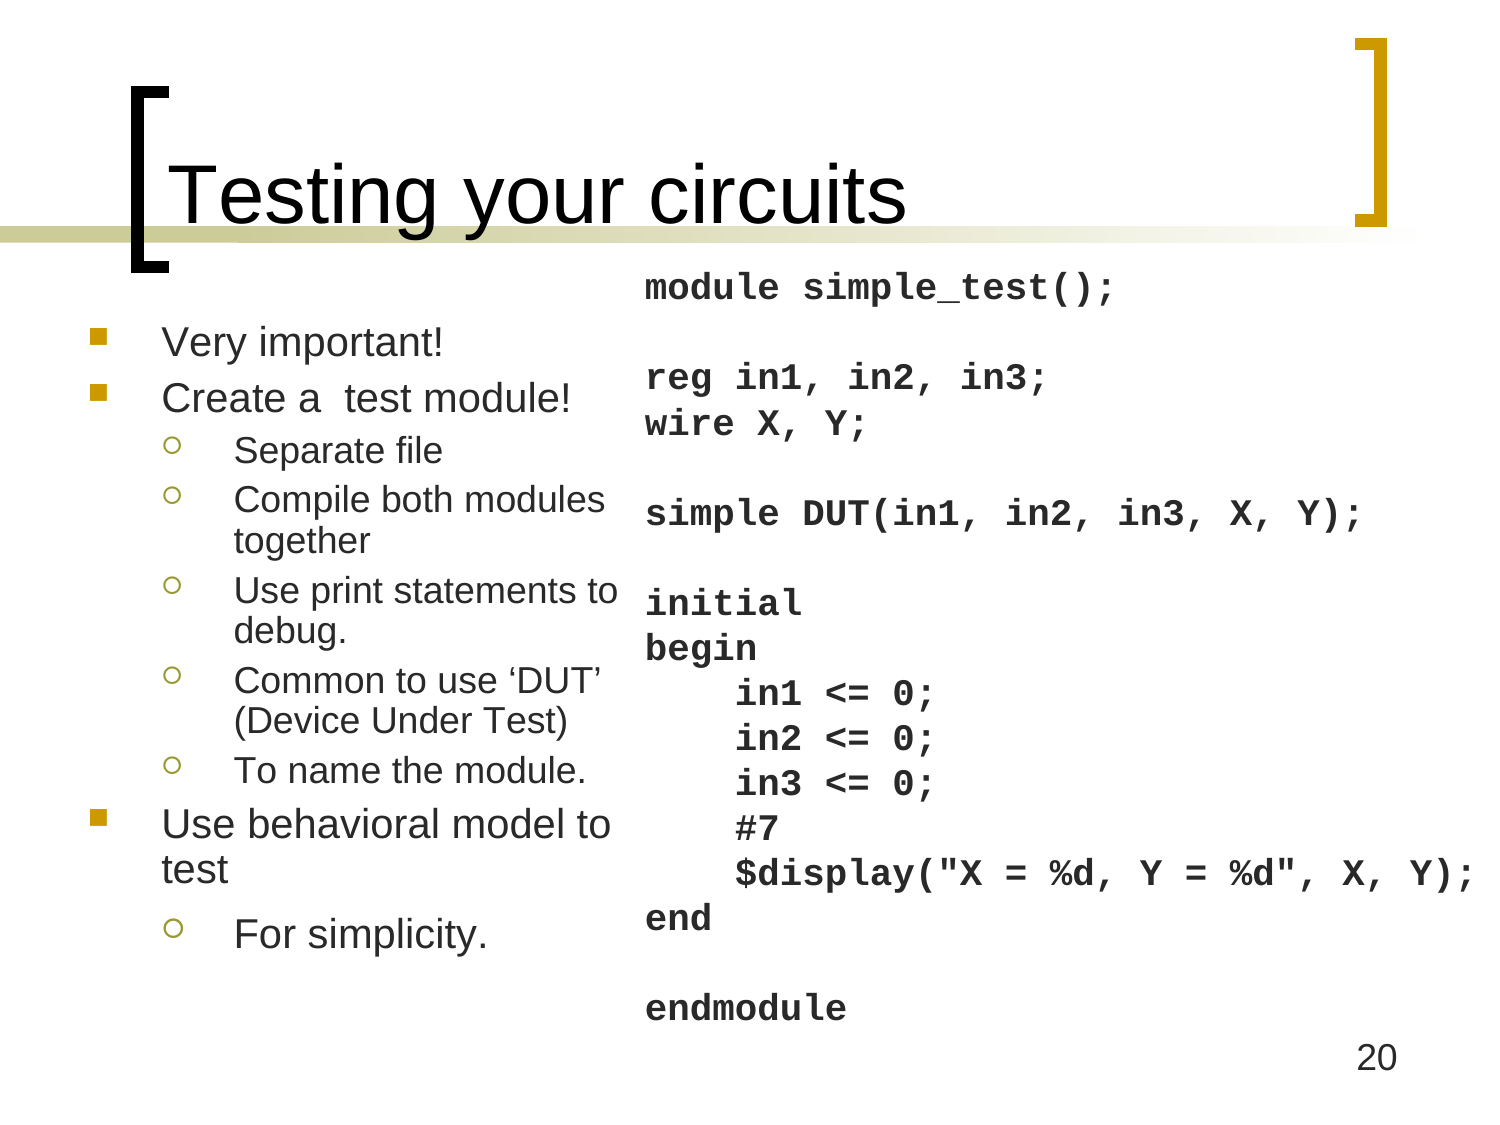

# Testing your circuits
module simple_test();
reg in1, in2, in3;
wire X, Y;
simple DUT(in1, in2, in3, X, Y);
initial
begin
 in1 <= 0;
 in2 <= 0;
 in3 <= 0;
 #7
 $display("X = %d, Y = %d", X, Y);
end
endmodule
Very important!
Create a test module!
Separate file
Compile both modules together
Use print statements to debug.
Common to use ‘DUT’ (Device Under Test)
To name the module.
Use behavioral model to test
For simplicity.
20